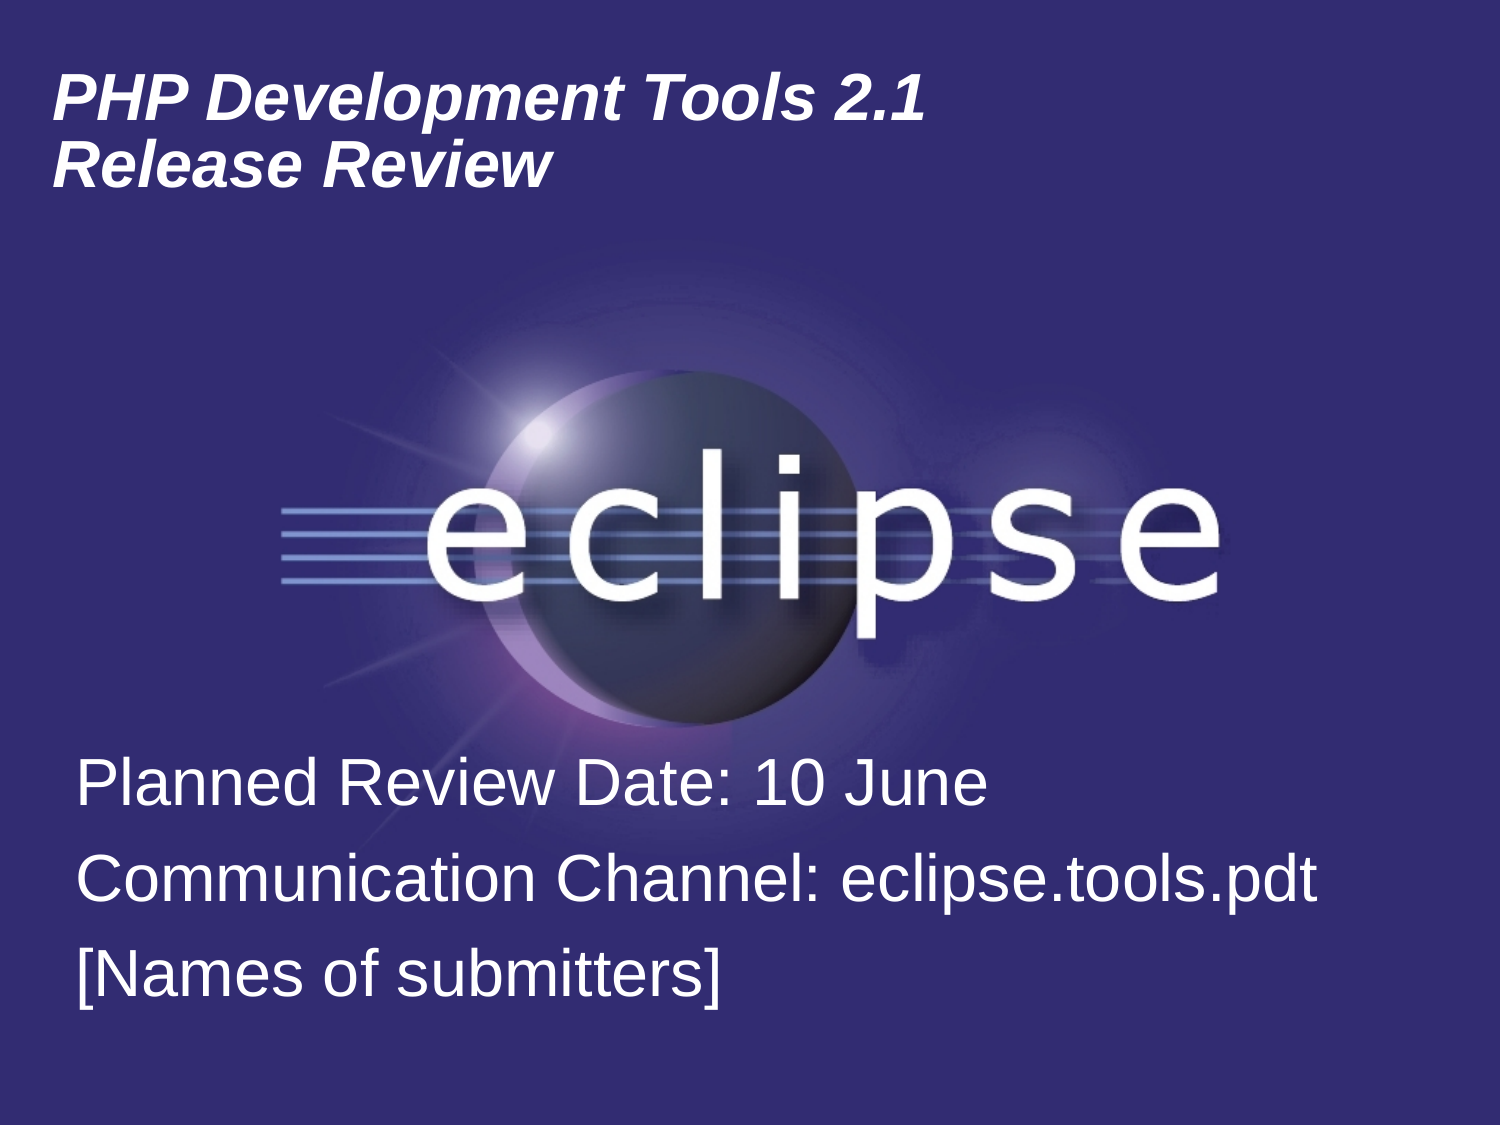

# PHP Development Tools 2.1 Release Review
Planned Review Date: 10 June
Communication Channel: eclipse.tools.pdt
[Names of submitters]